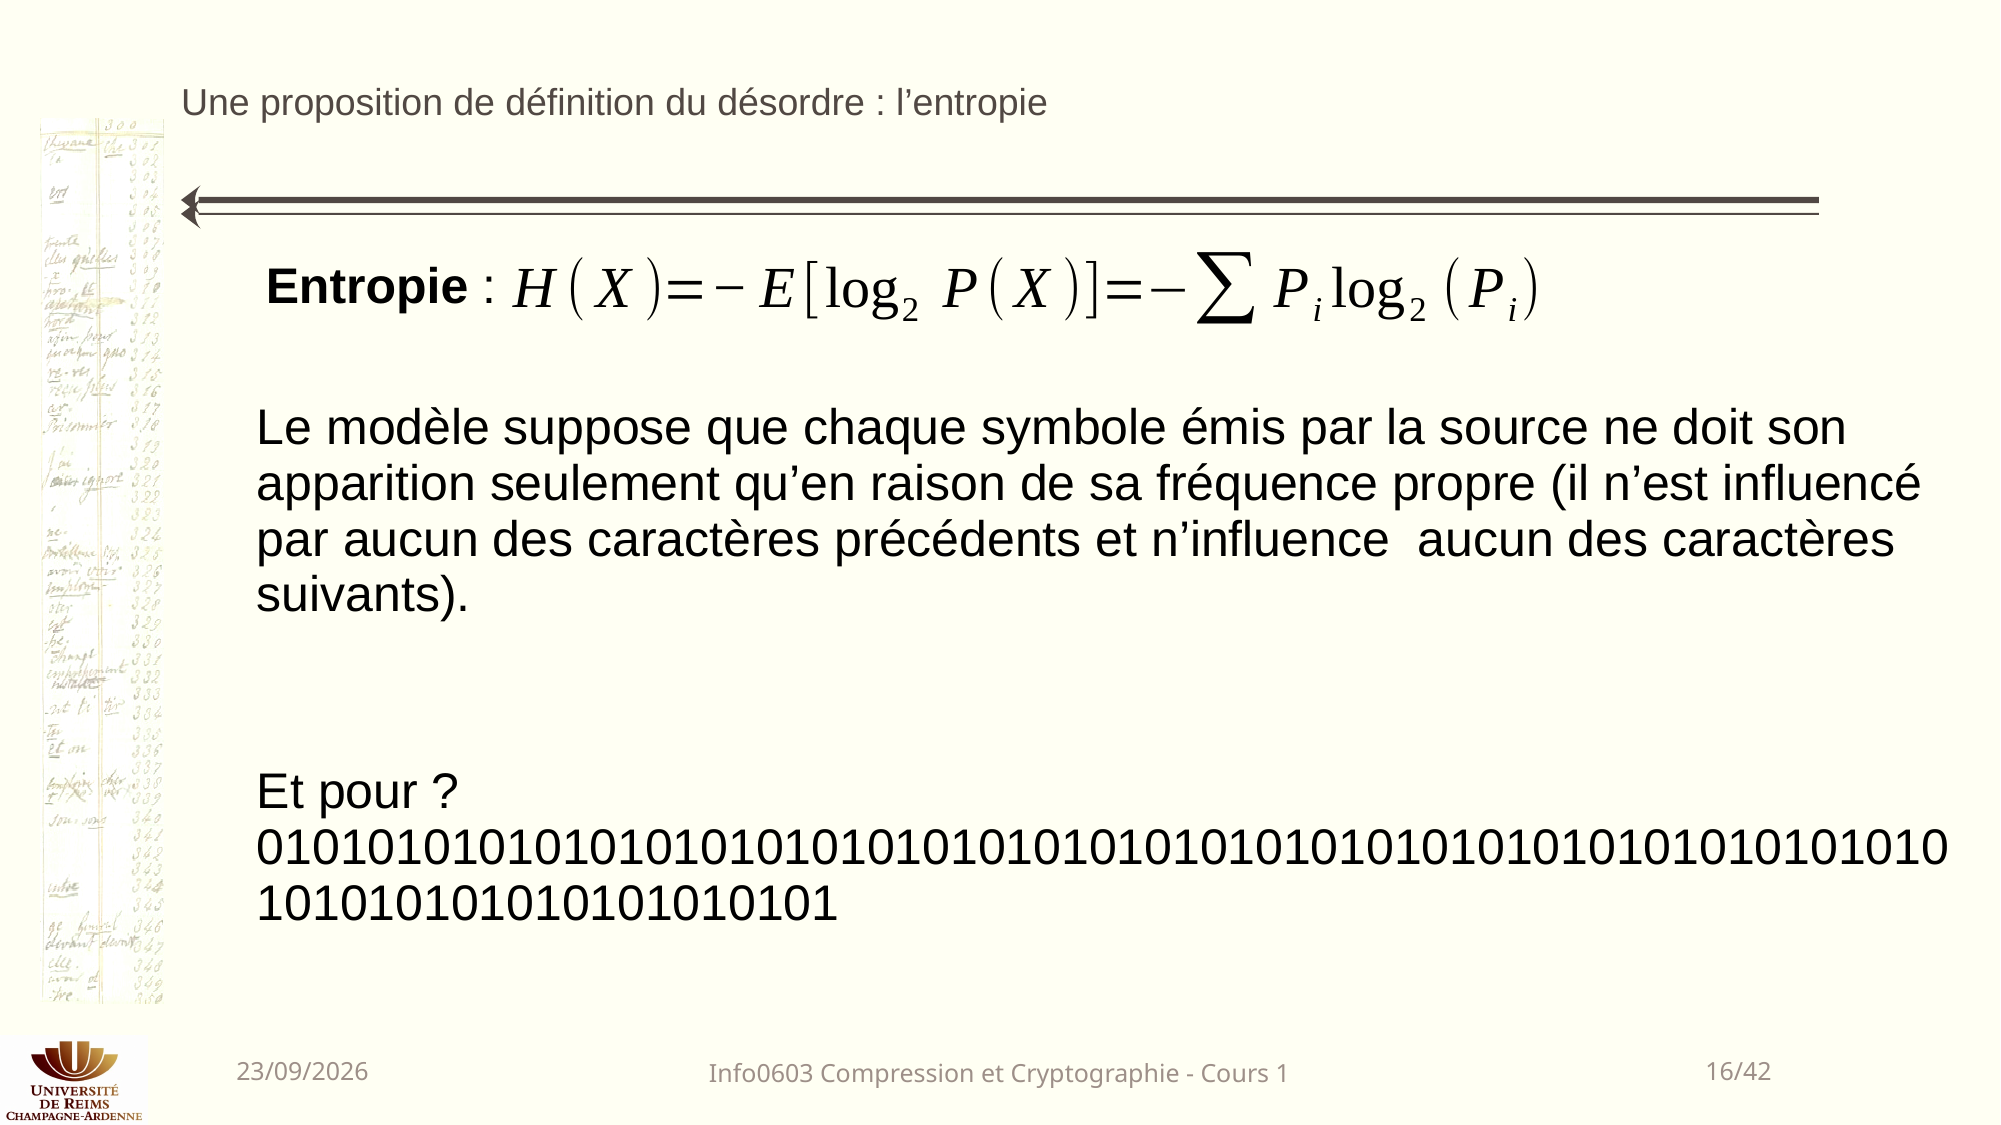

# Une proposition de définition du désordre : l’entropie
Entropie :
Le modèle suppose que chaque symbole émis par la source ne doit son apparition seulement qu’en raison de sa fréquence propre (il n’est inﬂuencé par aucun des caractères précédents et n’inﬂuence aucun des caractères suivants).
Et pour ?0101010101010101010101010101010101010101010101010101010101010101010101010101010101